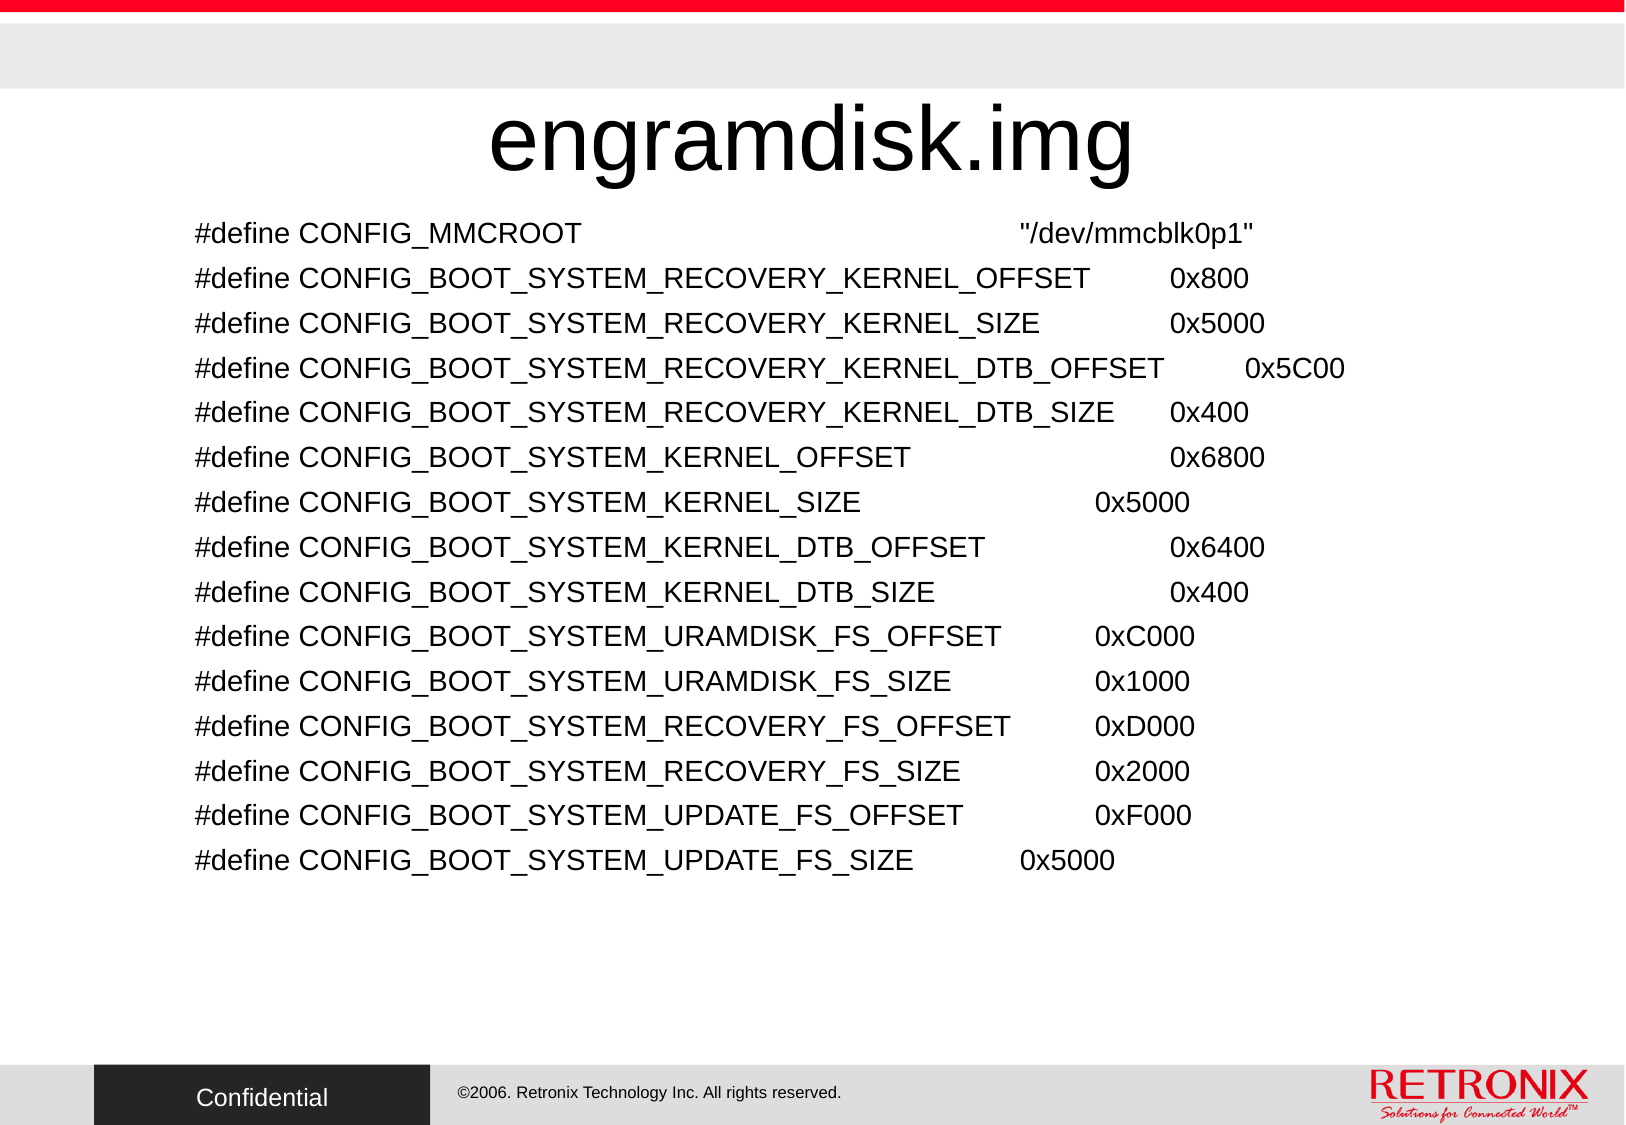

# engramdisk.img
#define CONFIG_MMCROOT						"/dev/mmcblk0p1"
#define CONFIG_BOOT_SYSTEM_RECOVERY_KERNEL_OFFSET 	0x800
#define CONFIG_BOOT_SYSTEM_RECOVERY_KERNEL_SIZE 	0x5000
#define CONFIG_BOOT_SYSTEM_RECOVERY_KERNEL_DTB_OFFSET 	0x5C00
#define CONFIG_BOOT_SYSTEM_RECOVERY_KERNEL_DTB_SIZE 	0x400
#define CONFIG_BOOT_SYSTEM_KERNEL_OFFSET 			0x6800
#define CONFIG_BOOT_SYSTEM_KERNEL_SIZE 			0x5000
#define CONFIG_BOOT_SYSTEM_KERNEL_DTB_OFFSET 			0x6400
#define CONFIG_BOOT_SYSTEM_KERNEL_DTB_SIZE 			0x400
#define CONFIG_BOOT_SYSTEM_URAMDISK_FS_OFFSET 	0xC000
#define CONFIG_BOOT_SYSTEM_URAMDISK_FS_SIZE 	0x1000
#define CONFIG_BOOT_SYSTEM_RECOVERY_FS_OFFSET 	0xD000
#define CONFIG_BOOT_SYSTEM_RECOVERY_FS_SIZE 	0x2000
#define CONFIG_BOOT_SYSTEM_UPDATE_FS_OFFSET 	0xF000
#define CONFIG_BOOT_SYSTEM_UPDATE_FS_SIZE 	0x5000